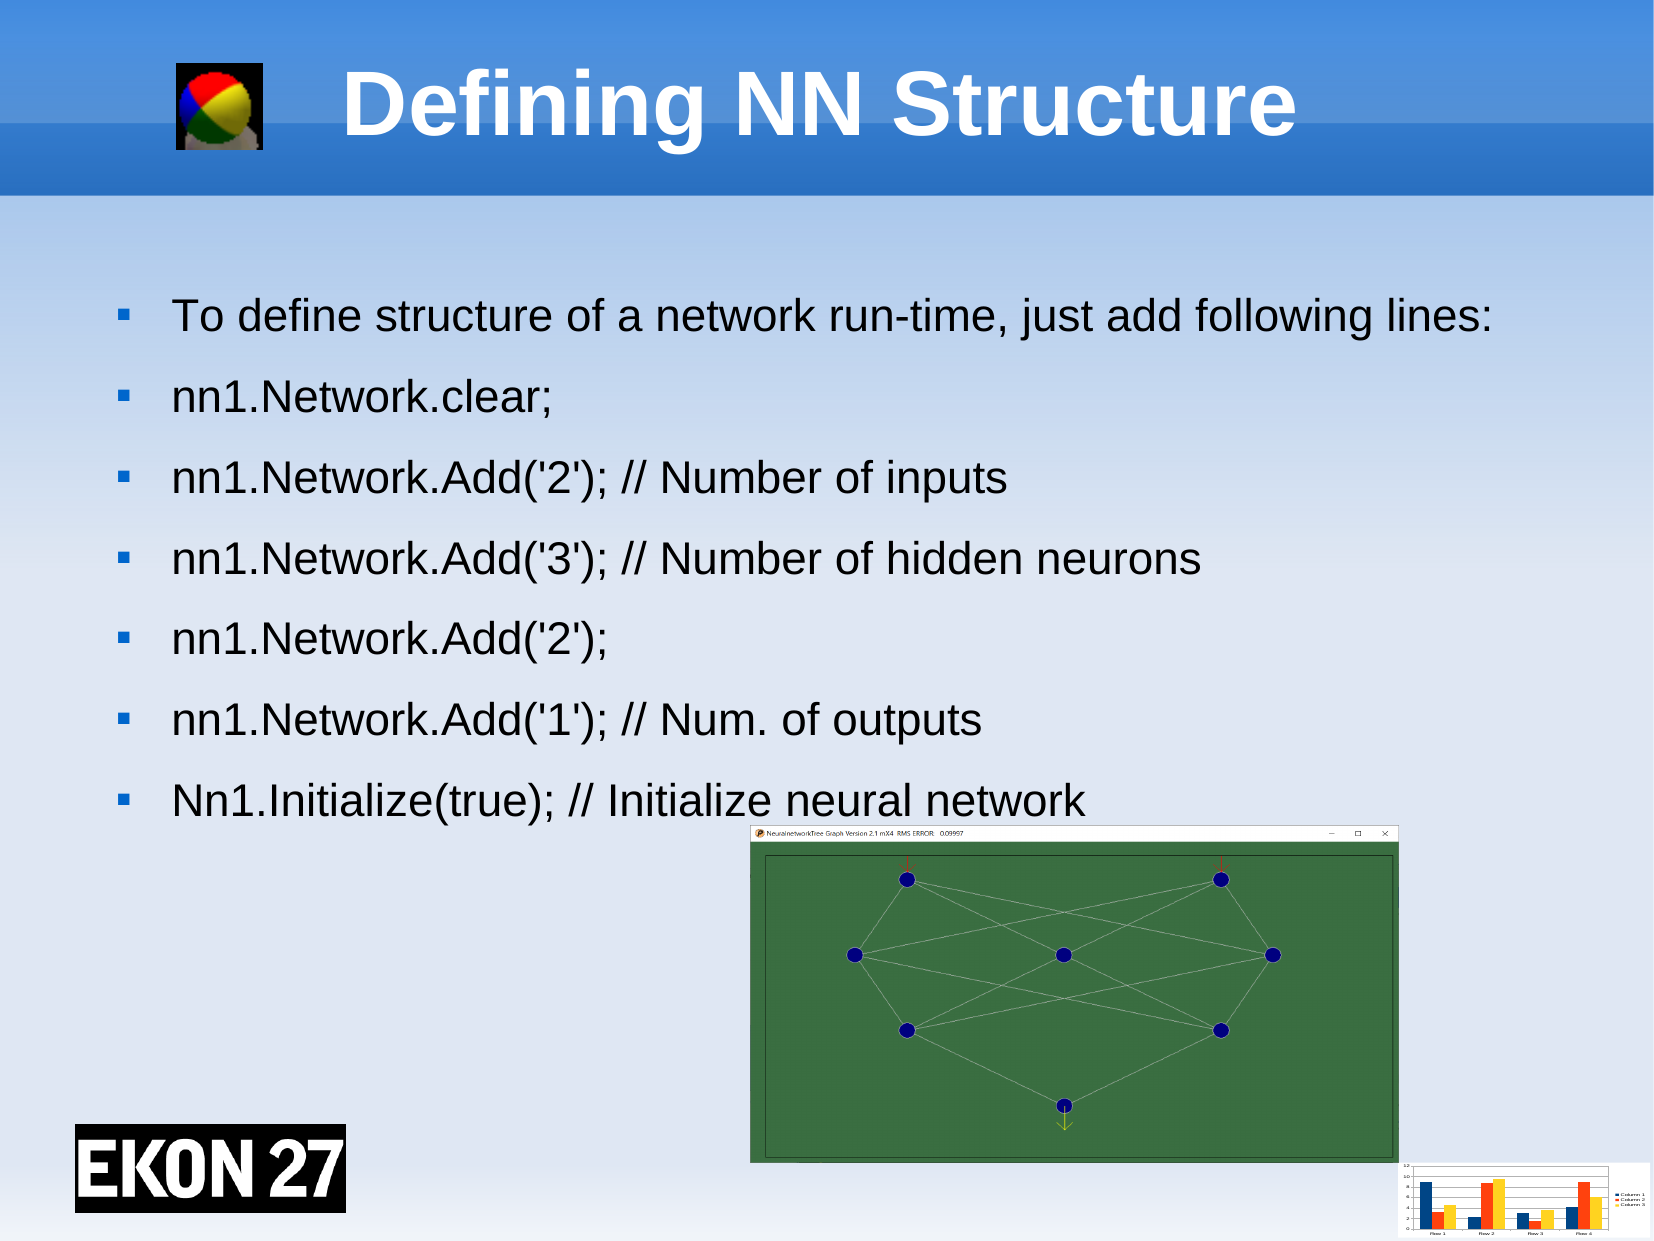

# Defining NN Structure
To define structure of a network run-time, just add following lines:
nn1.Network.clear;
nn1.Network.Add('2'); // Number of inputs
nn1.Network.Add('3'); // Number of hidden neurons
nn1.Network.Add('2');
nn1.Network.Add('1'); // Num. of outputs
Nn1.Initialize(true); // Initialize neural network
### Chart
| Category | Column 1 | Column 2 | Column 3 |
|---|---|---|---|
| Row 1 | 9.1 | 3.2 | 4.54 |
| Row 2 | 2.4 | 8.8 | 9.65 |
| Row 3 | 3.1 | 1.5 | 3.7 |
| Row 4 | 4.3 | 9.02 | 6.2 |5